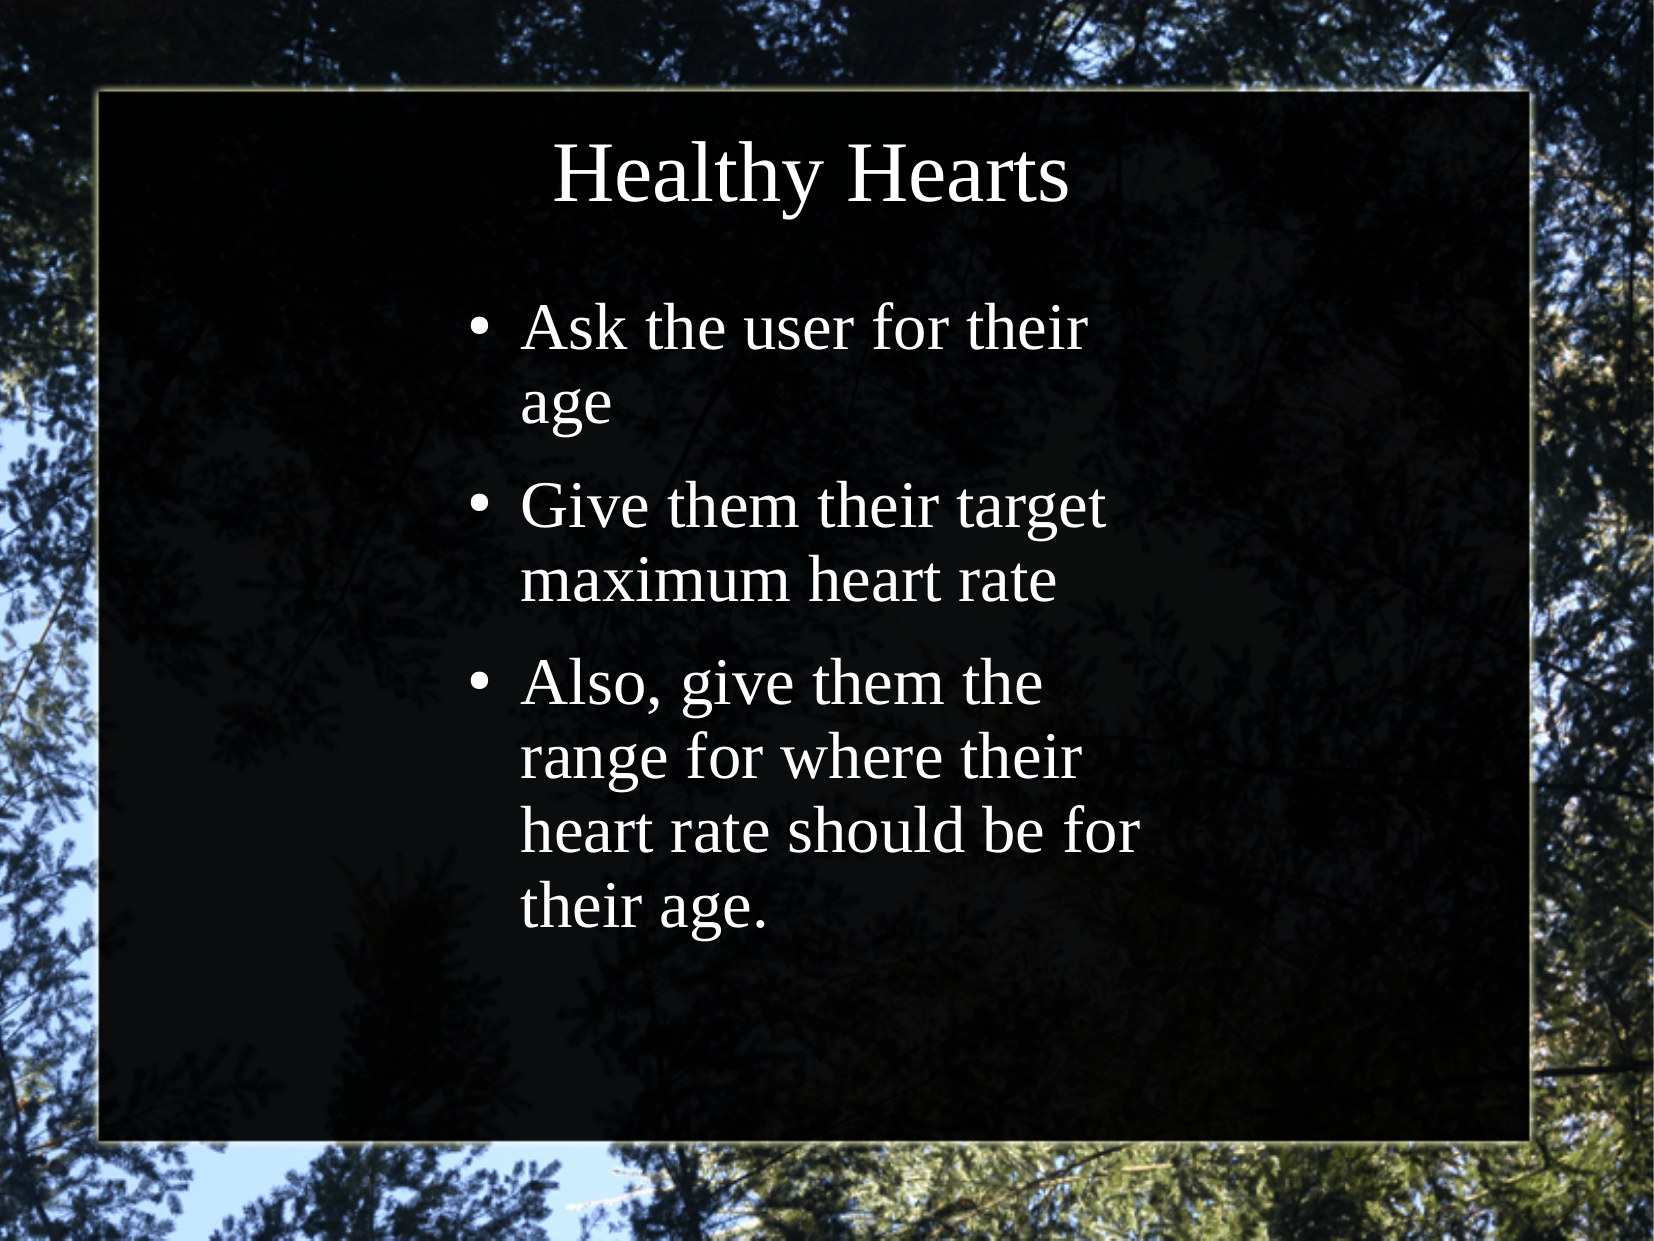

# Healthy Hearts
Ask the user for their age
Give them their target maximum heart rate
Also, give them the range for where their heart rate should be for their age.